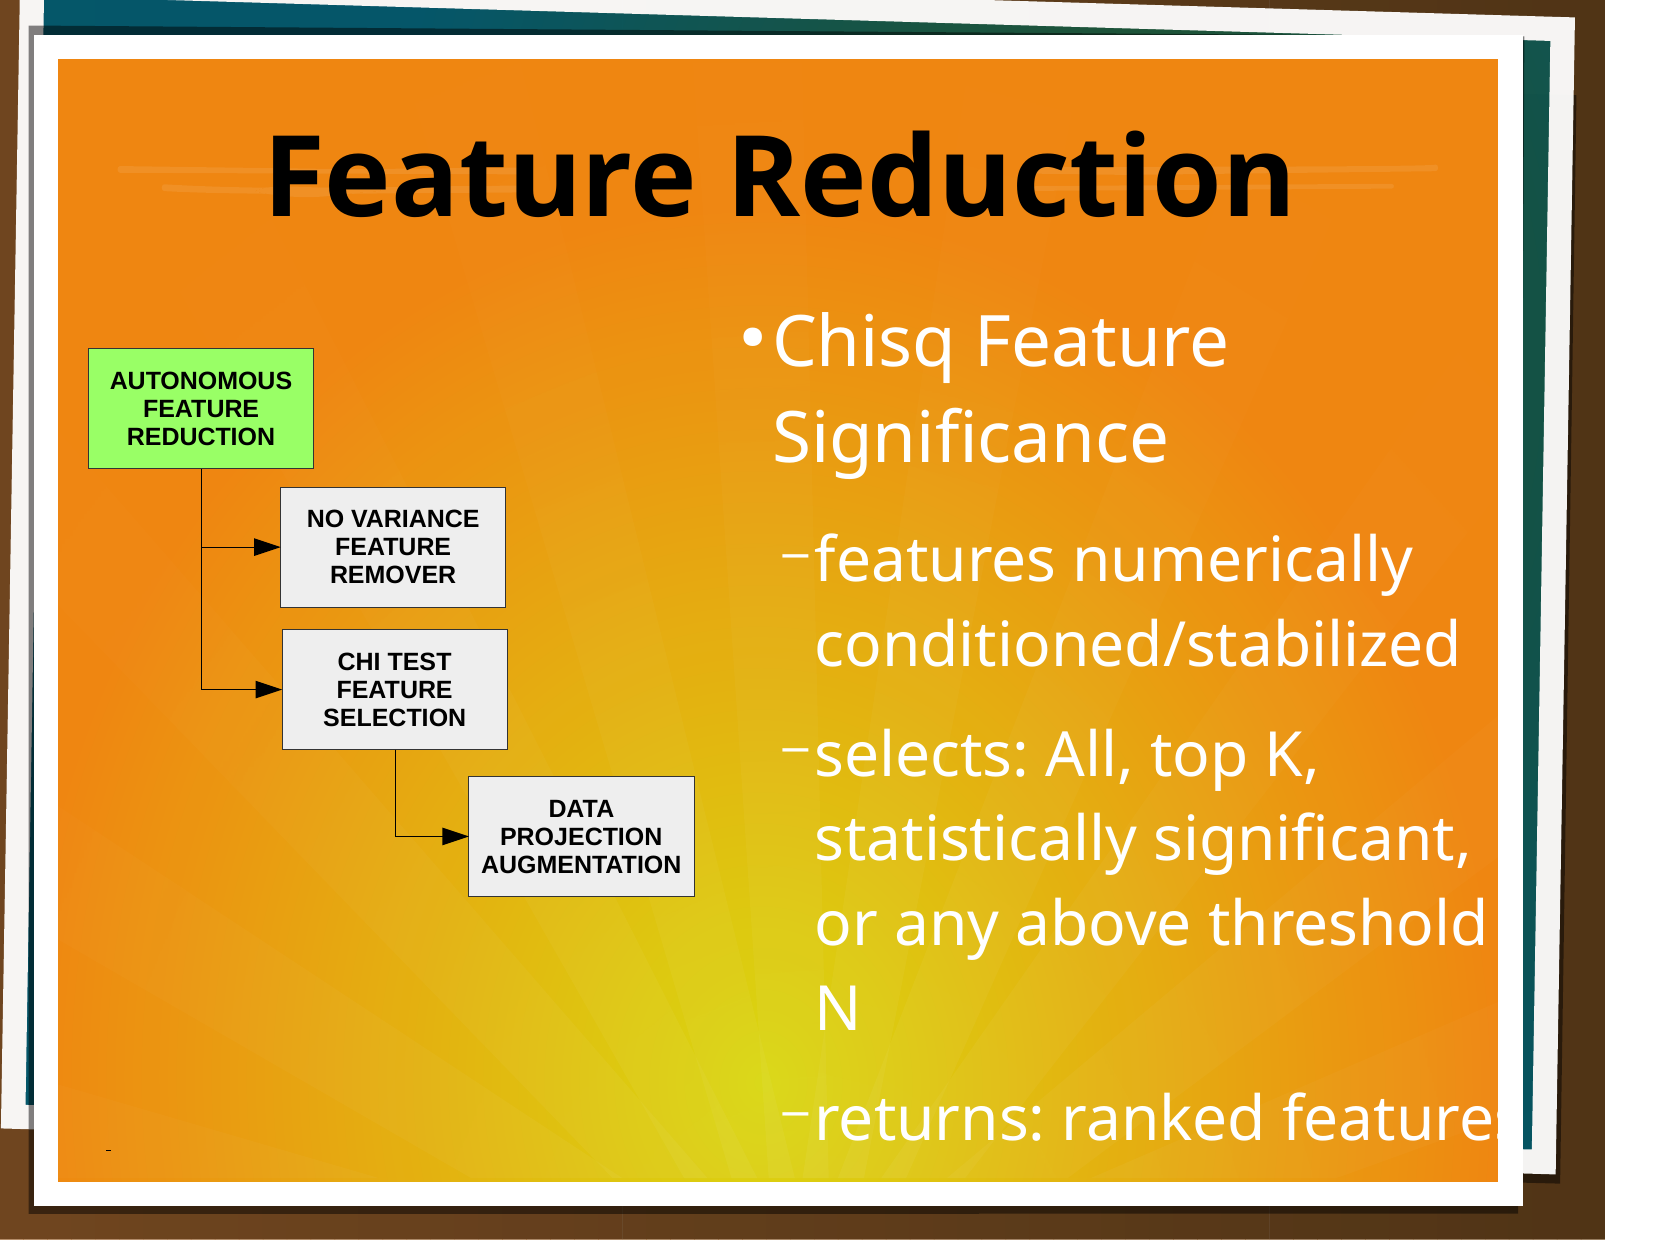

# Feature Reduction
Chisq Feature Significance
features numerically conditioned/stabilized
selects: All, top K, statistically significant, or any above threshold N
returns: ranked features
AUTONOMOUS
FEATURE
REDUCTION
NO VARIANCE
FEATURE
REMOVER
CHI TEST
FEATURE
SELECTION
DATA
PROJECTION
AUGMENTATION